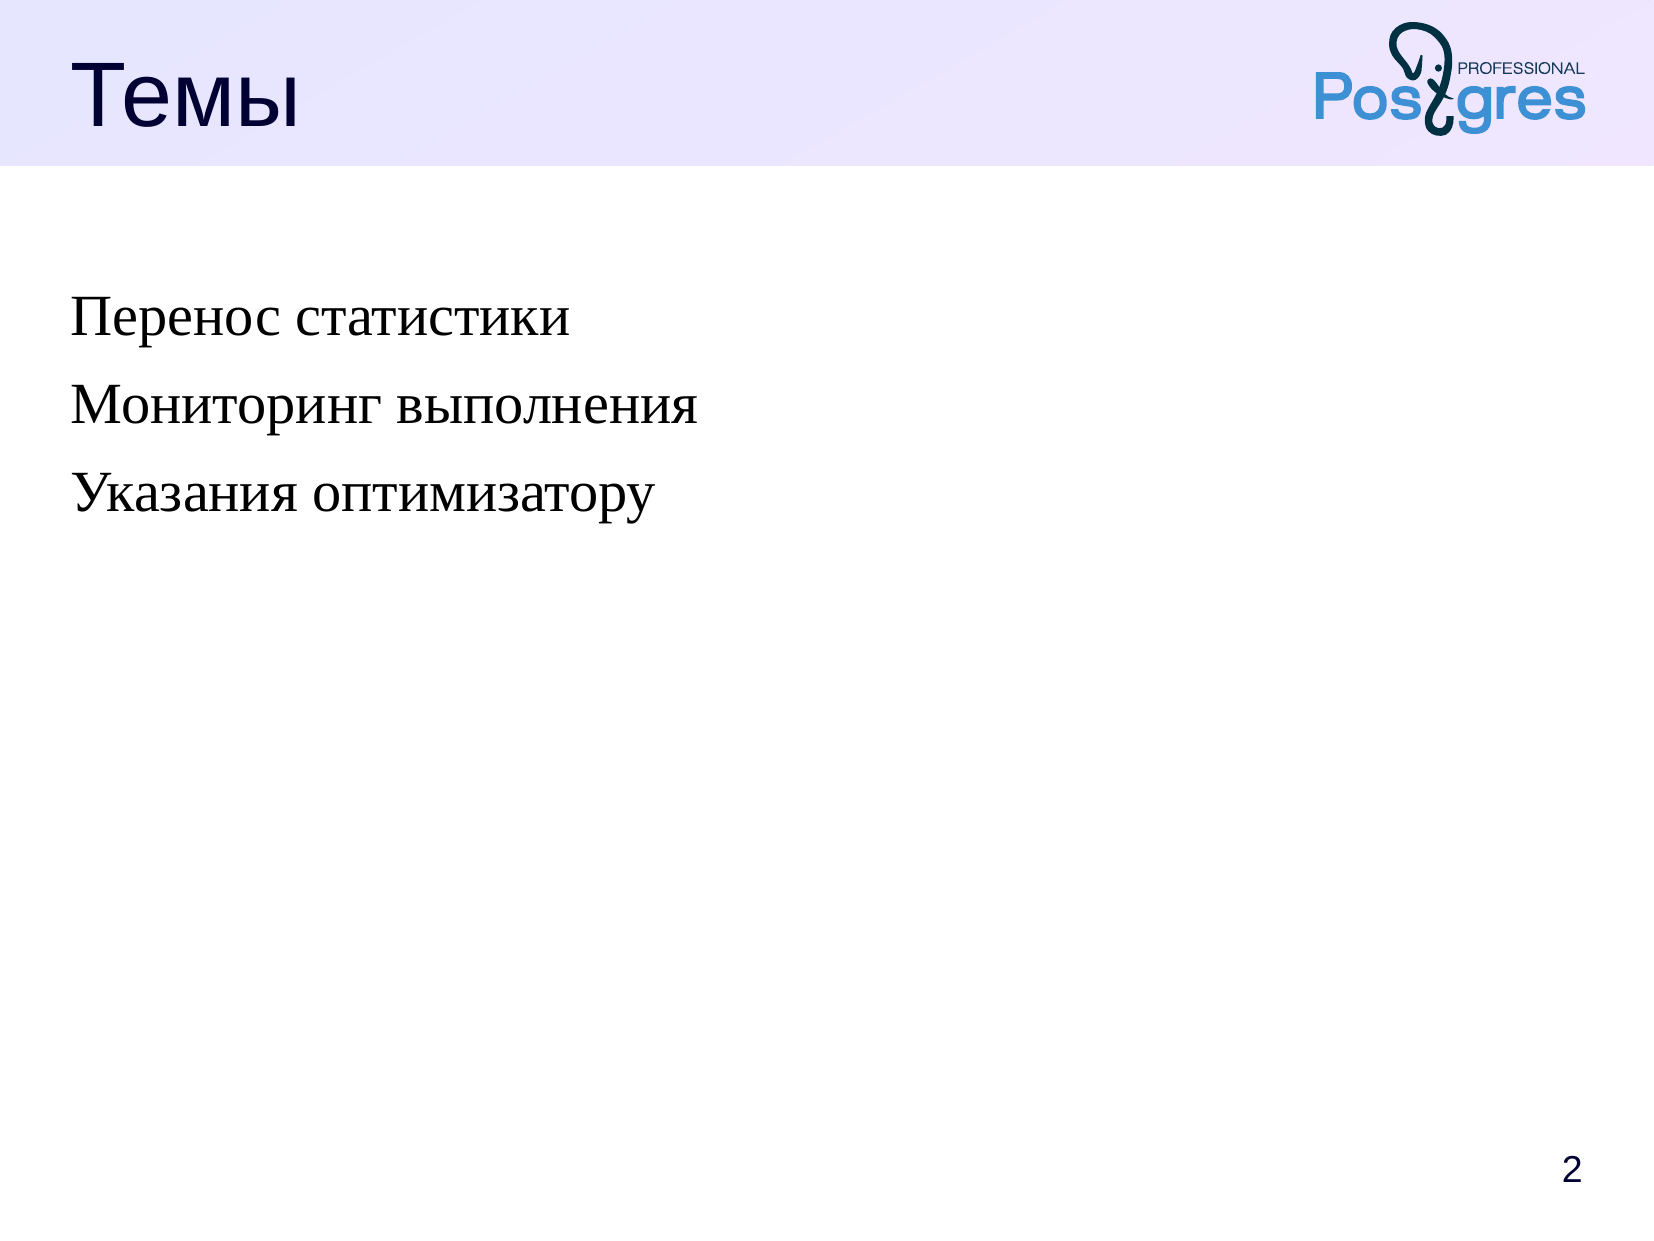

# Темы
Перенос статистики
Мониторинг выполнения
Указания оптимизатору